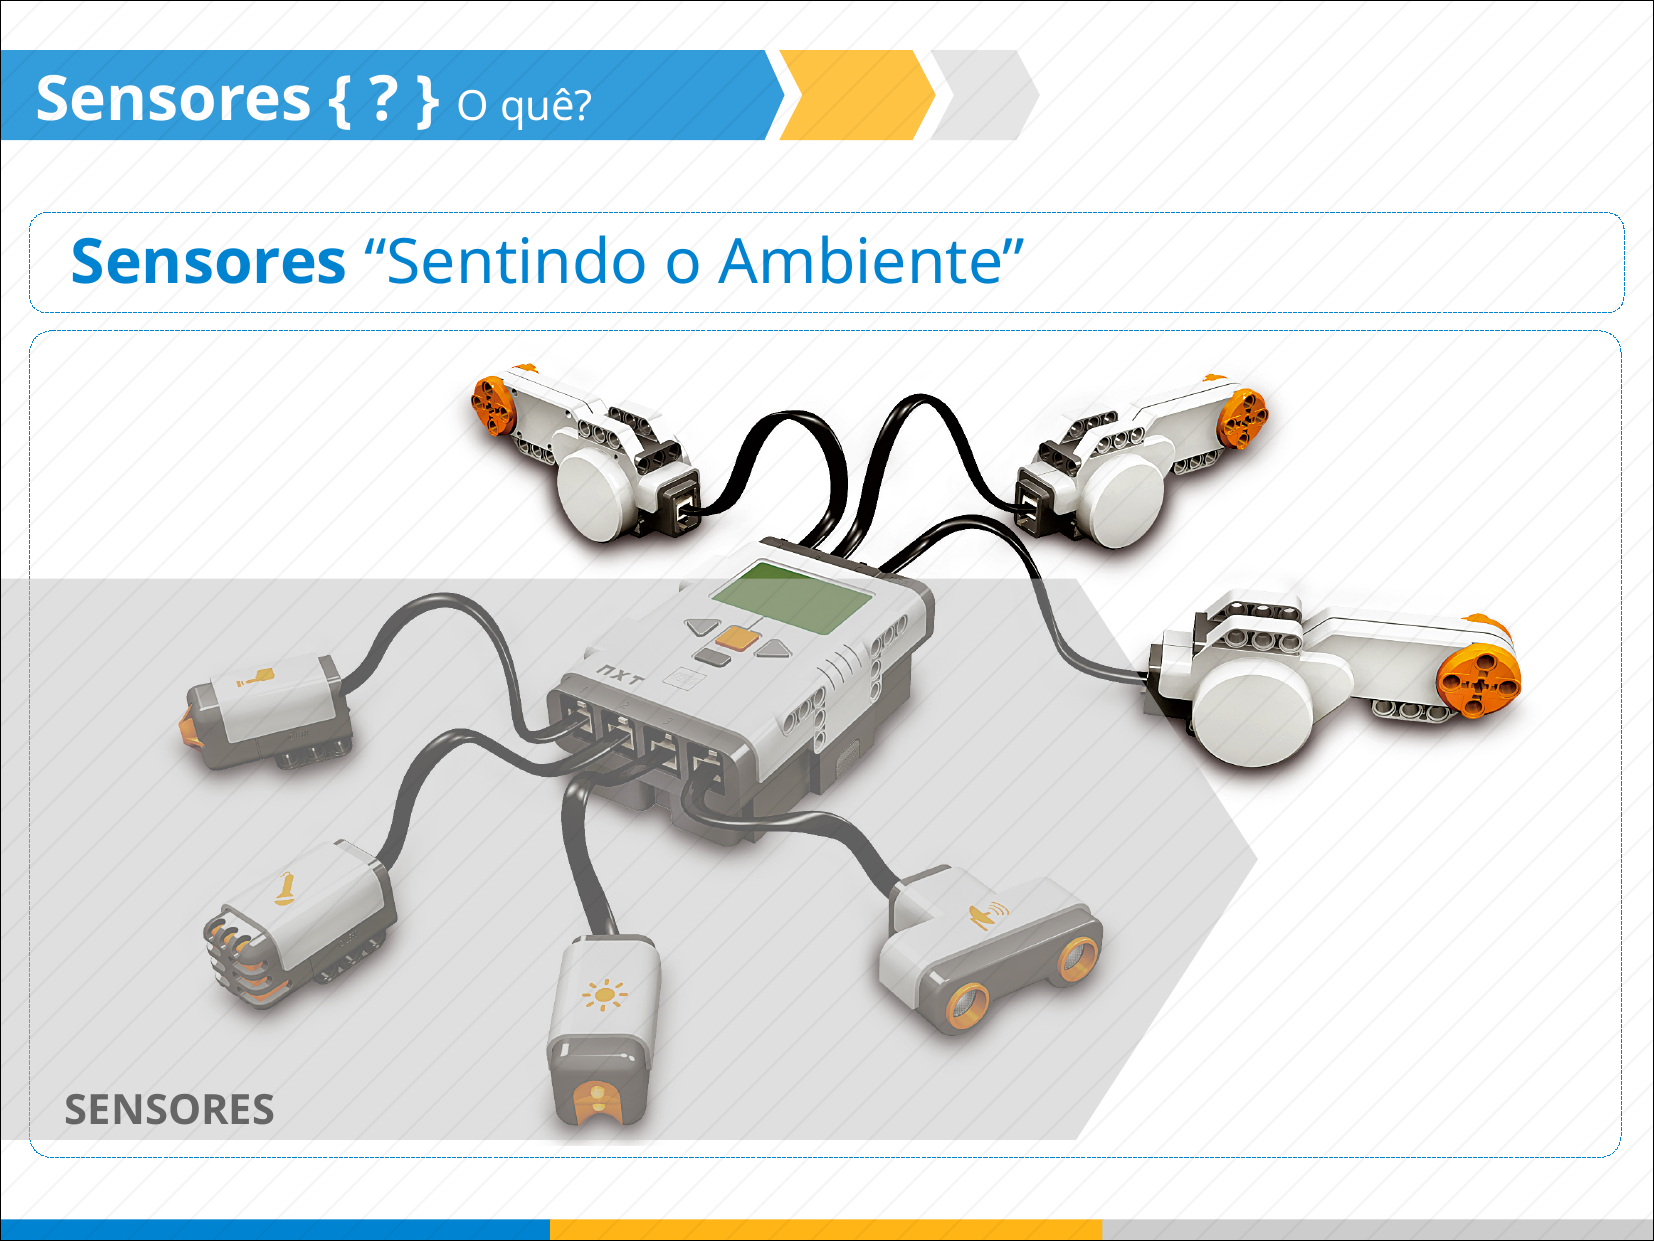

Sensores { ? } O quê?
Sensores “Sentindo o Ambiente”
SENSORES